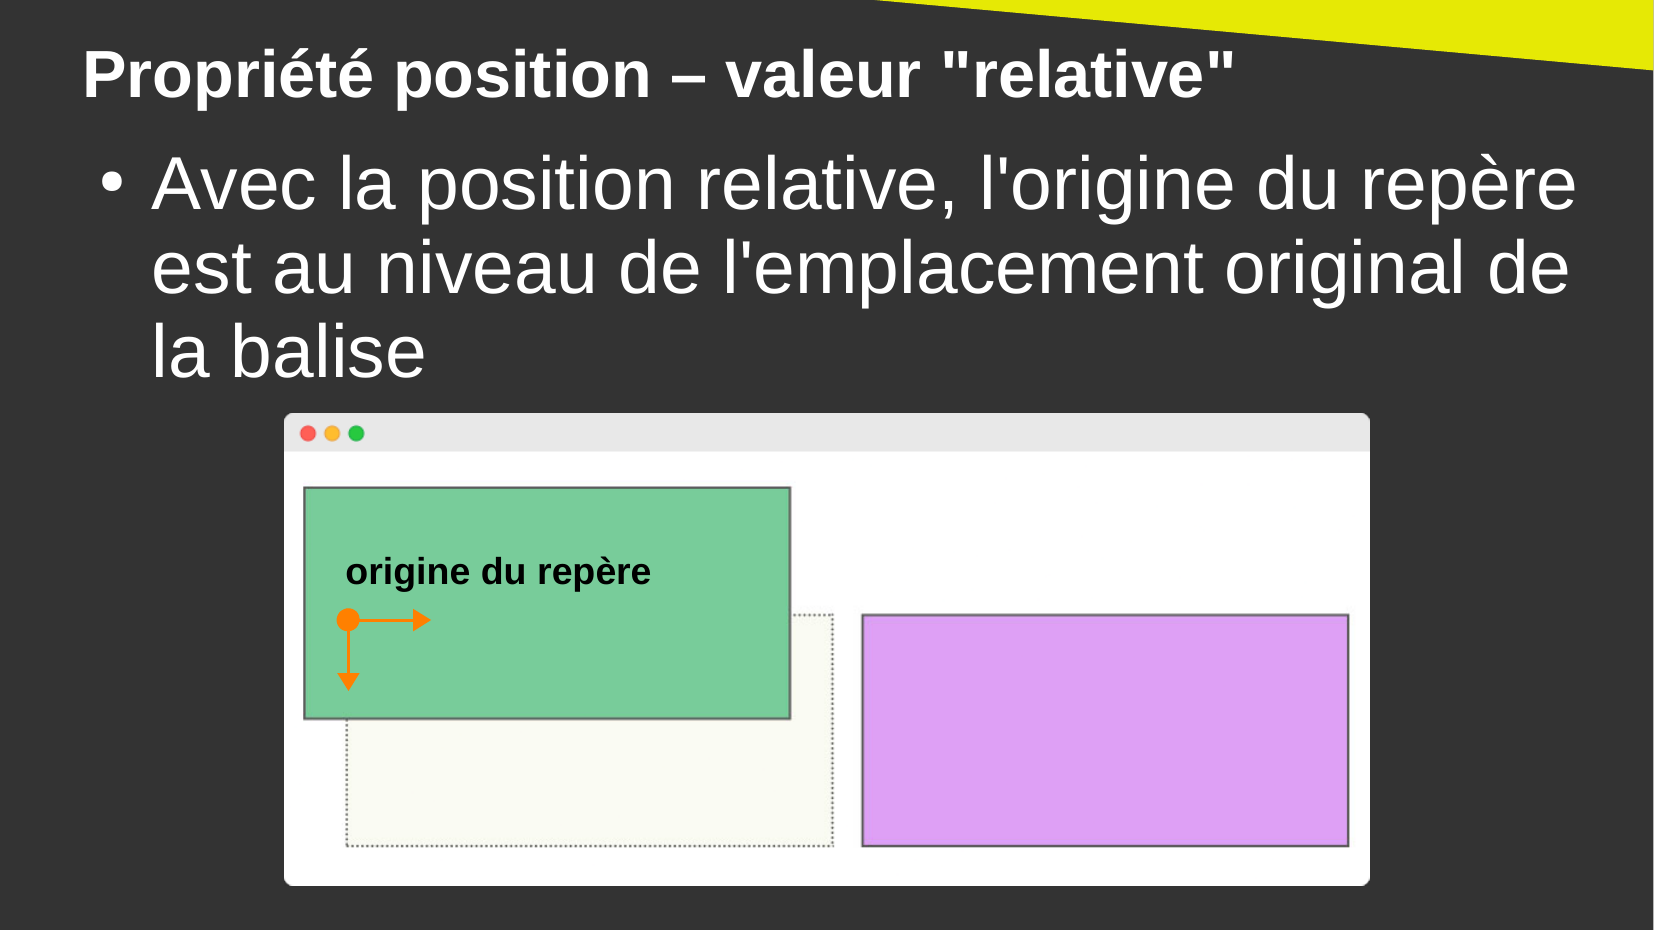

# Propriété position – valeur "relative"
Avec la position relative, l'origine du repère est au niveau de l'emplacement original de la balise
origine du repère